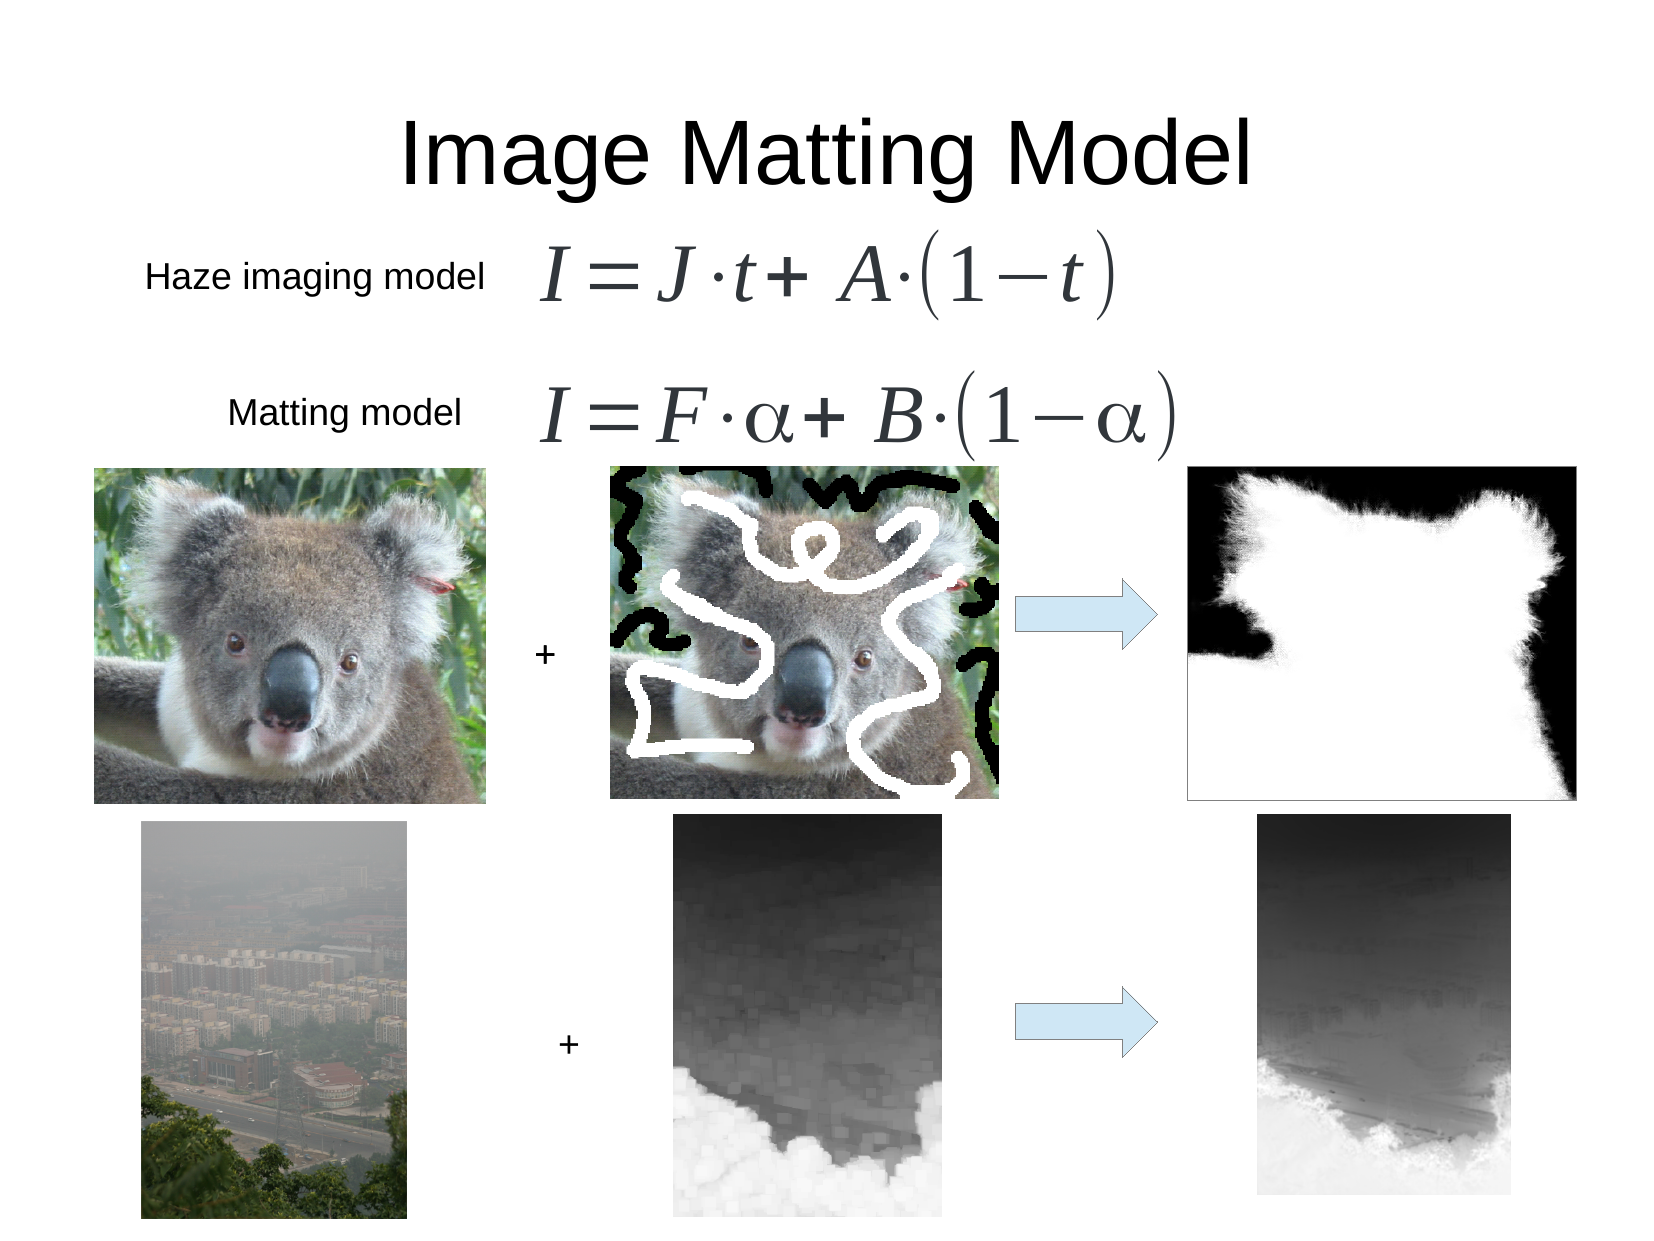

# Image Matting Model
Haze imaging model
Matting model
+
+
+